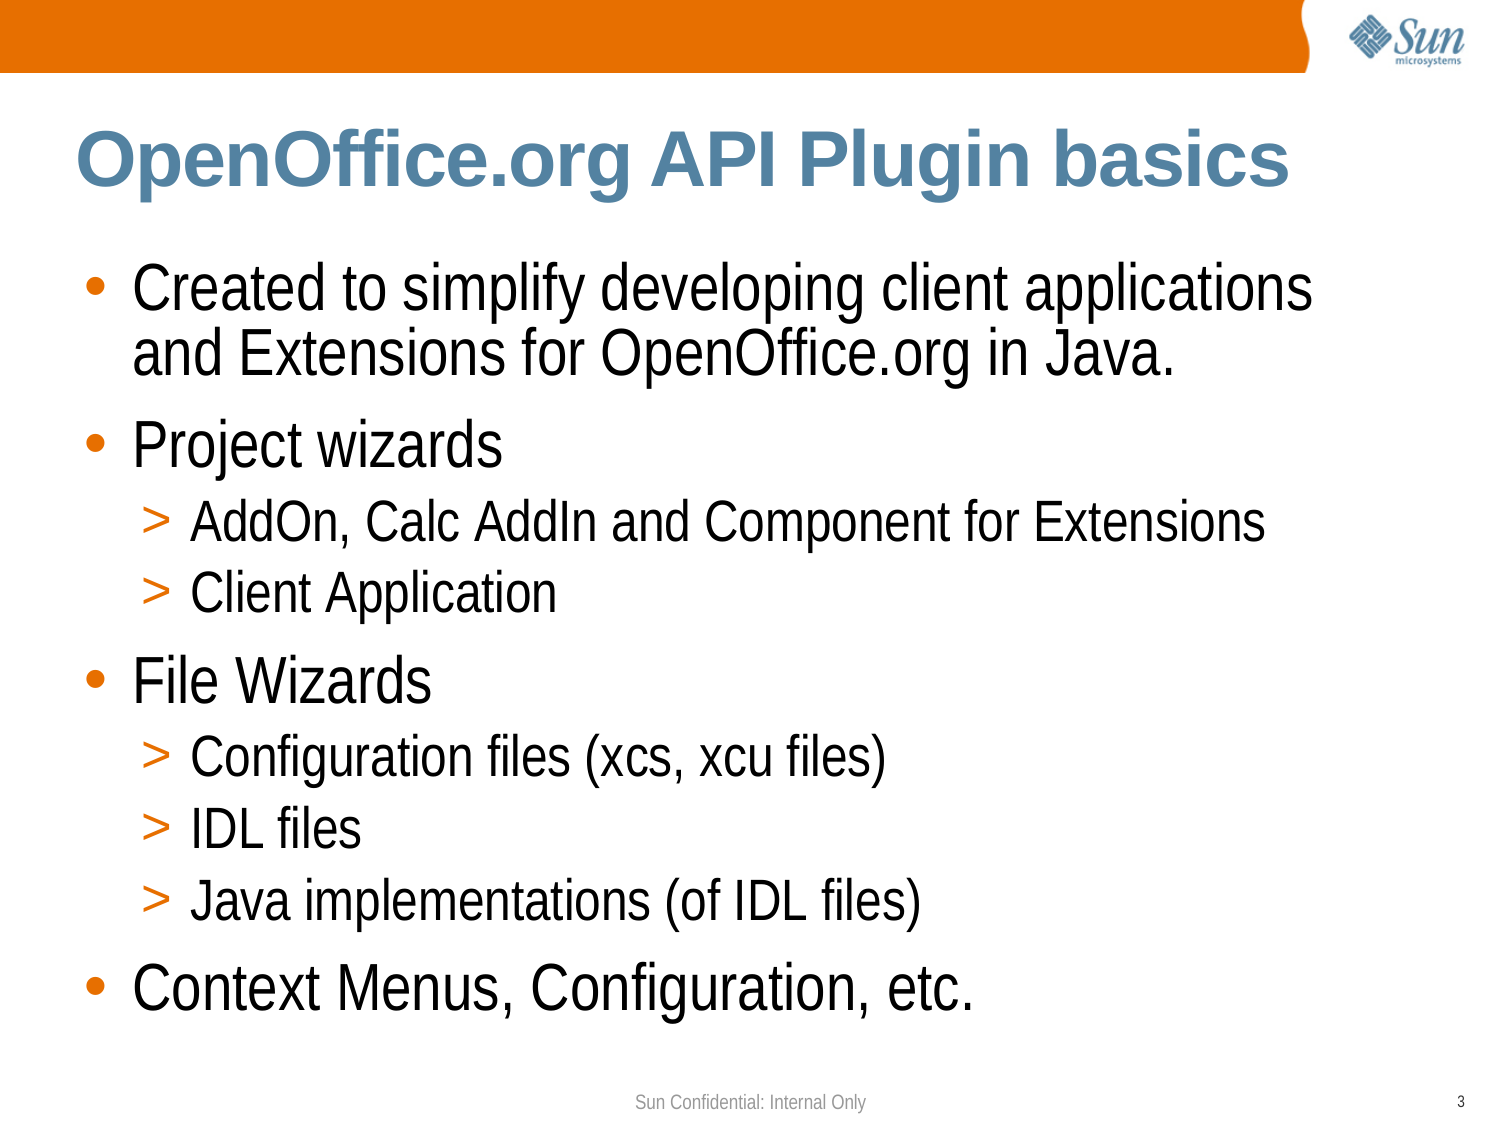

# OpenOffice.org API Plugin basics
Created to simplify developing client applications and Extensions for OpenOffice.org in Java.
Project wizards
AddOn, Calc AddIn and Component for Extensions
Client Application
File Wizards
Configuration files (xcs, xcu files)
IDL files
Java implementations (of IDL files)
Context Menus, Configuration, etc.